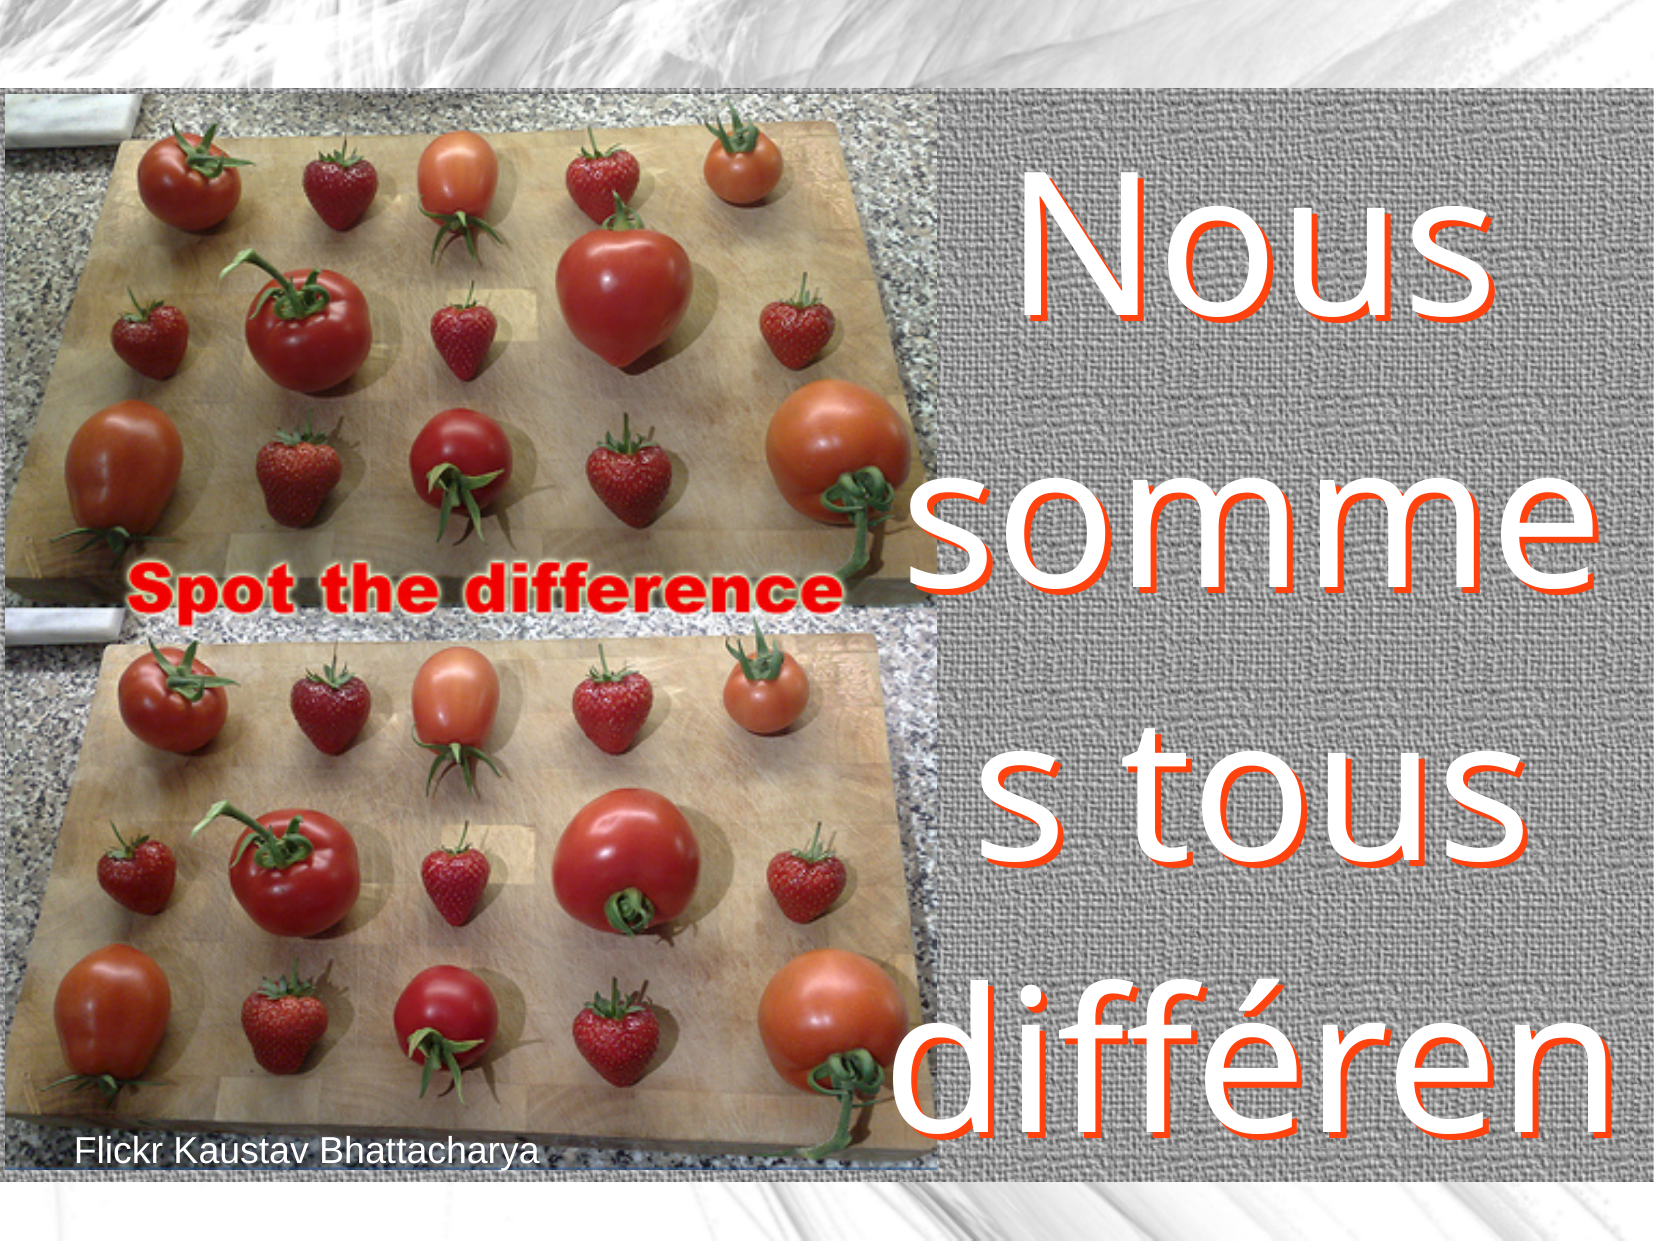

Nous sommes tous différents
Nous sommes tous différents
Flickr Kaustav Bhattacharya